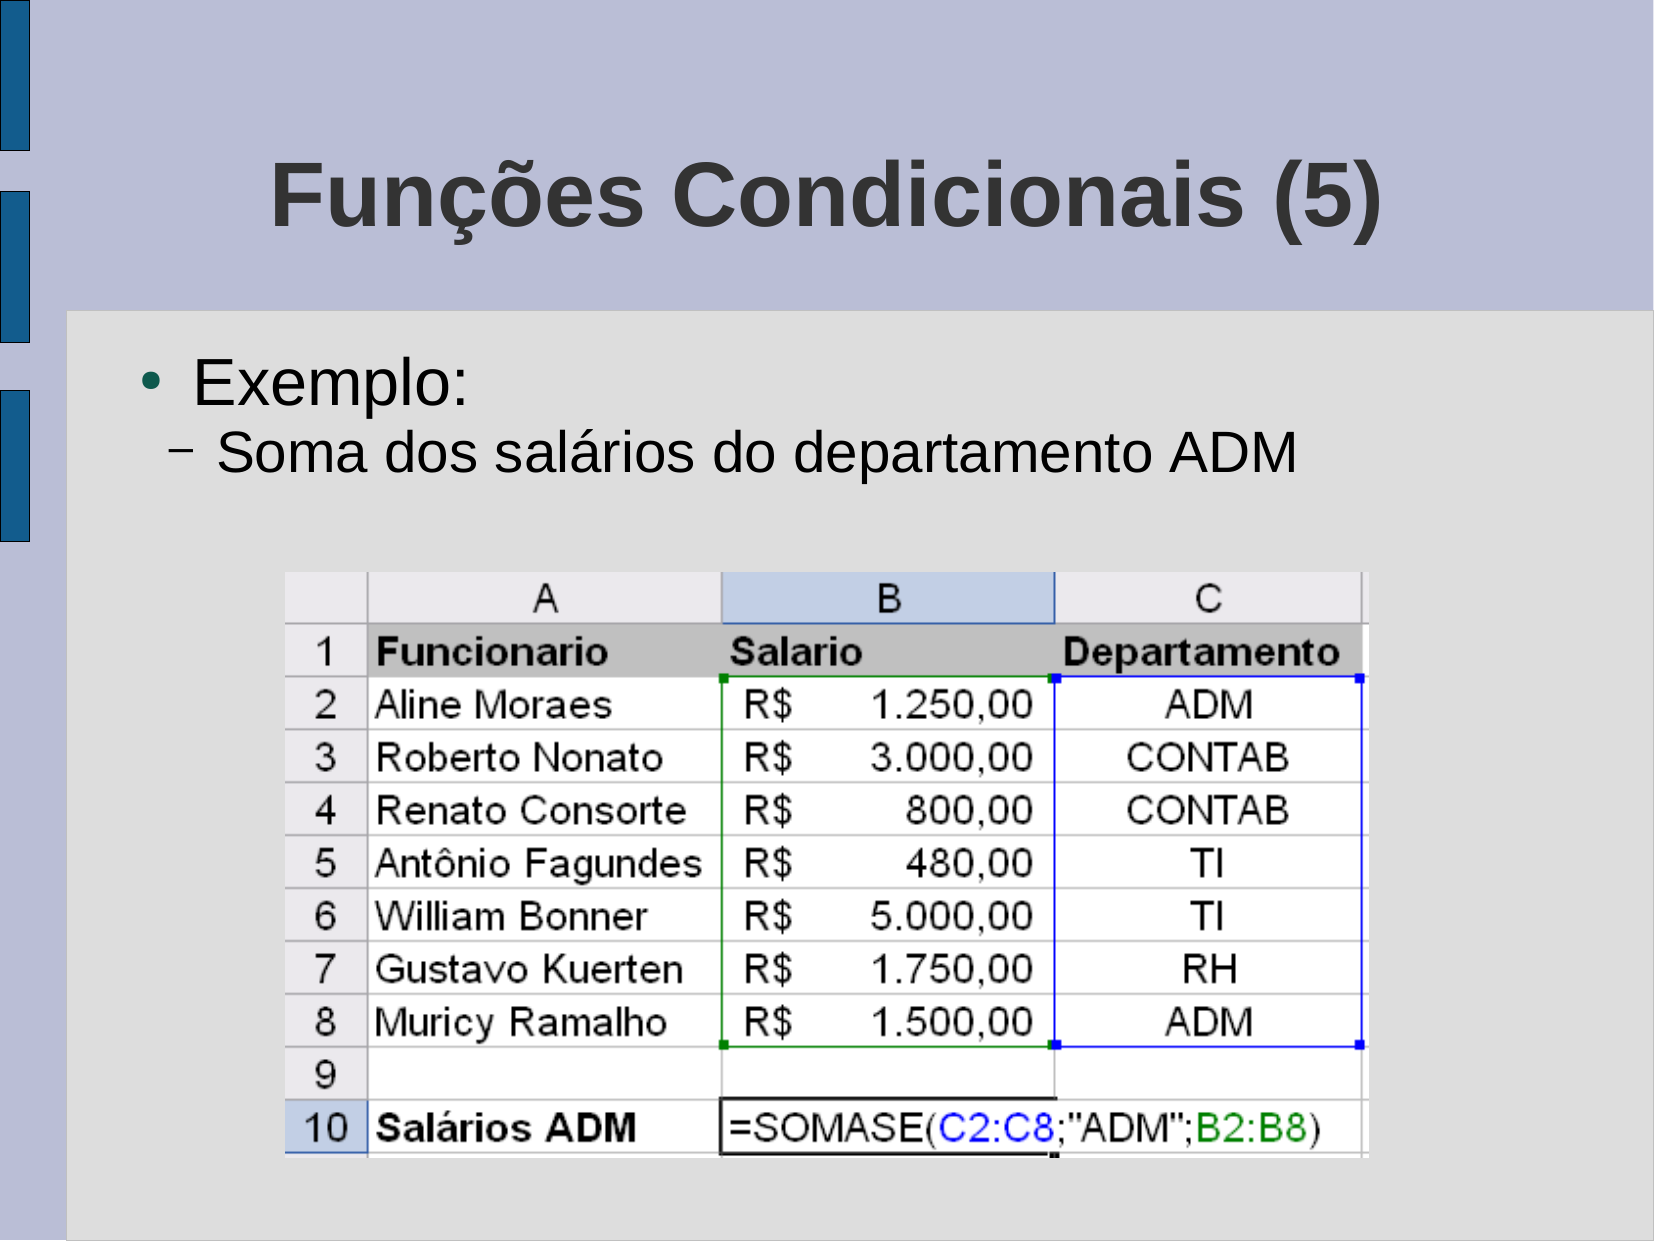

# Funções Condicionais (5)
Exemplo:
Soma dos salários do departamento ADM